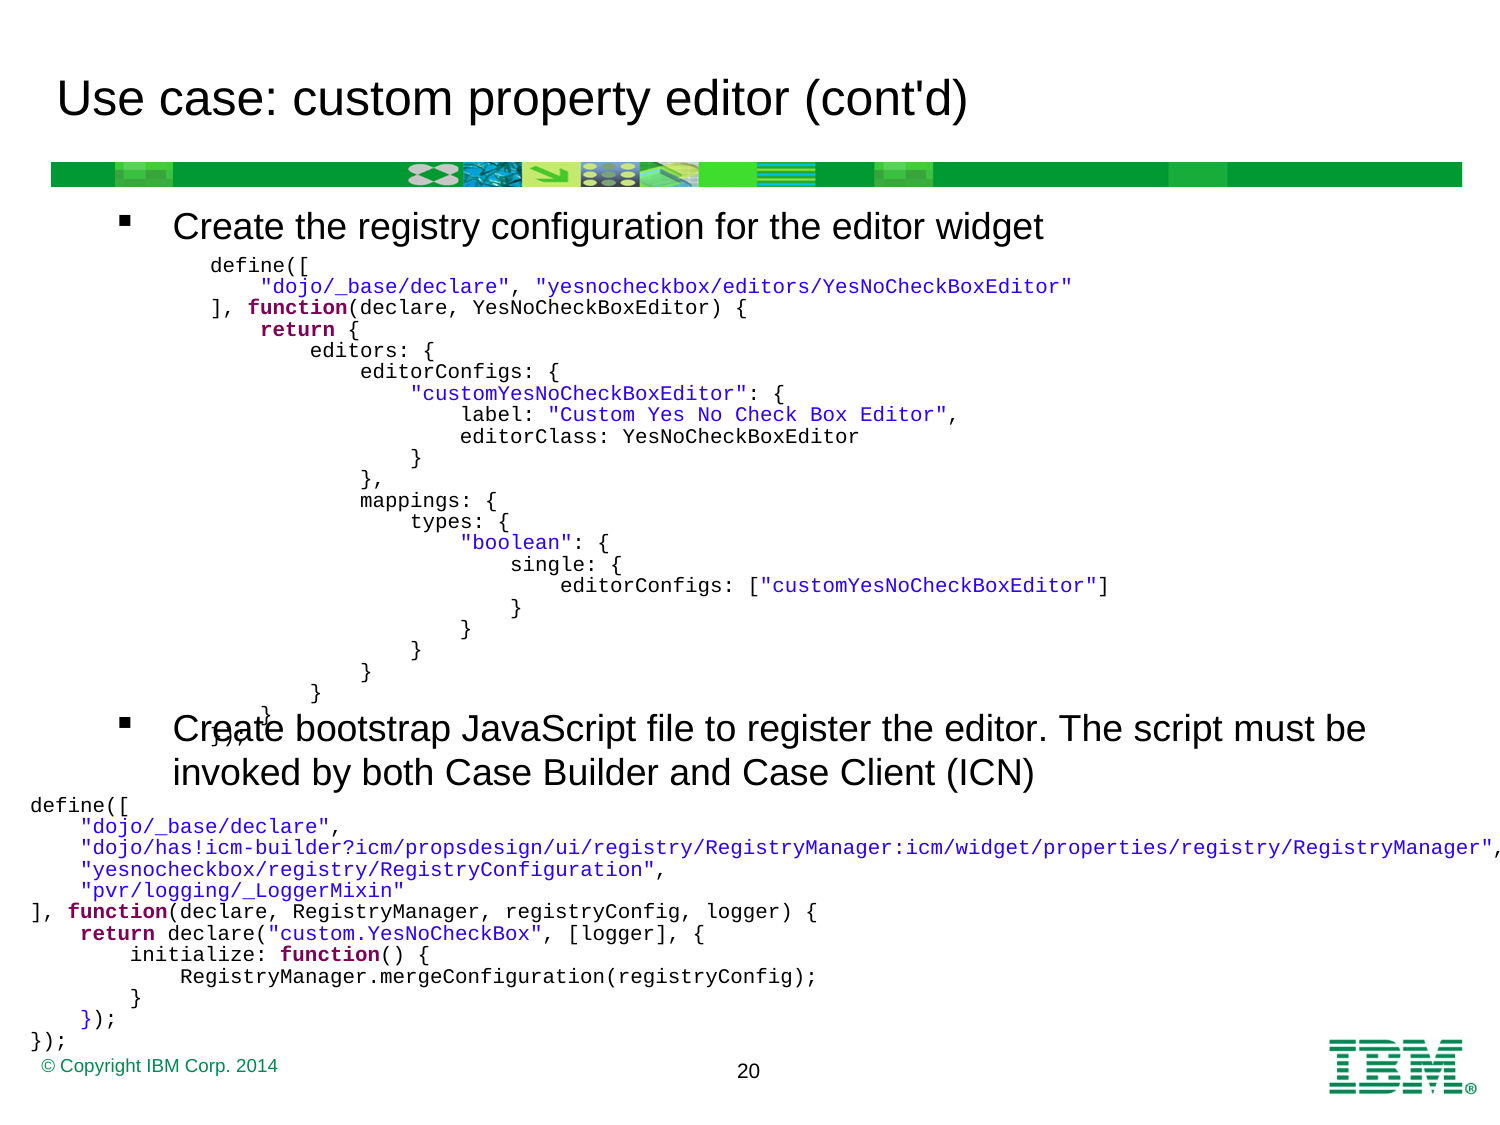

# Use case: custom property editor (cont'd)
Create the registry configuration for the editor widget
Create bootstrap JavaScript file to register the editor. The script must be invoked by both Case Builder and Case Client (ICN)
define([
 "dojo/_base/declare", "yesnocheckbox/editors/YesNoCheckBoxEditor"
], function(declare, YesNoCheckBoxEditor) {
 return {
 editors: {
 editorConfigs: {
 "customYesNoCheckBoxEditor": {
 label: "Custom Yes No Check Box Editor",
 editorClass: YesNoCheckBoxEditor
 }
 },
 mappings: {
 types: {
 "boolean": {
 single: {
 editorConfigs: ["customYesNoCheckBoxEditor"]
 }
 }
 }
 }
 }
 }
});
define([
 "dojo/_base/declare",
 "dojo/has!icm-builder?icm/propsdesign/ui/registry/RegistryManager:icm/widget/properties/registry/RegistryManager",
 "yesnocheckbox/registry/RegistryConfiguration",
 "pvr/logging/_LoggerMixin"
], function(declare, RegistryManager, registryConfig, logger) {
 return declare("custom.YesNoCheckBox", [logger], {
 initialize: function() {
 RegistryManager.mergeConfiguration(registryConfig);
 }
 });
});
20